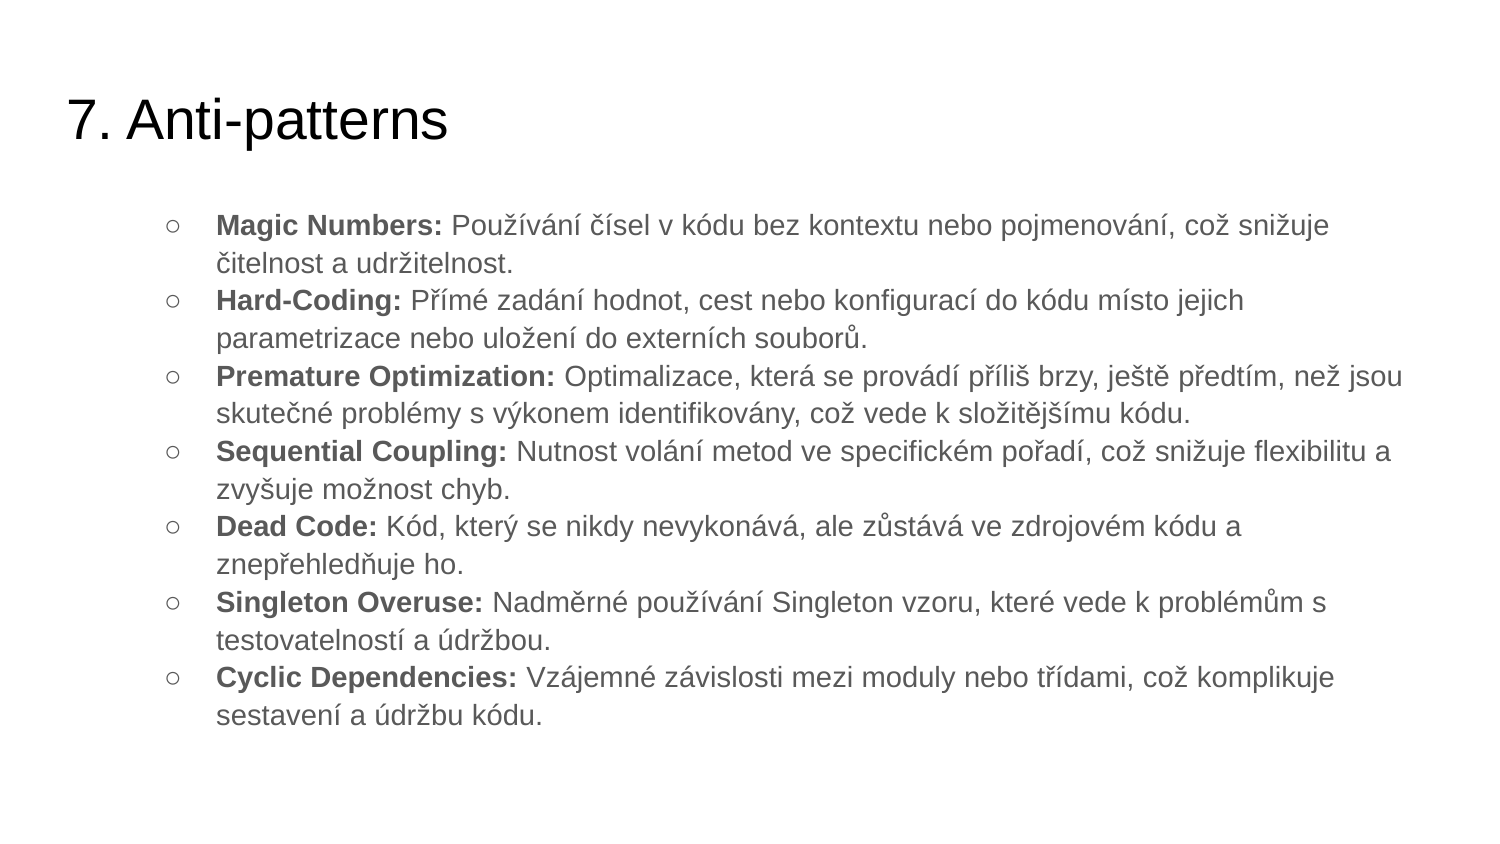

# 7. Anti-patterns
Magic Numbers: Používání čísel v kódu bez kontextu nebo pojmenování, což snižuje čitelnost a udržitelnost.
Hard-Coding: Přímé zadání hodnot, cest nebo konfigurací do kódu místo jejich parametrizace nebo uložení do externích souborů.
Premature Optimization: Optimalizace, která se provádí příliš brzy, ještě předtím, než jsou skutečné problémy s výkonem identifikovány, což vede k složitějšímu kódu.
Sequential Coupling: Nutnost volání metod ve specifickém pořadí, což snižuje flexibilitu a zvyšuje možnost chyb.
Dead Code: Kód, který se nikdy nevykonává, ale zůstává ve zdrojovém kódu a znepřehledňuje ho.
Singleton Overuse: Nadměrné používání Singleton vzoru, které vede k problémům s testovatelností a údržbou.
Cyclic Dependencies: Vzájemné závislosti mezi moduly nebo třídami, což komplikuje sestavení a údržbu kódu.